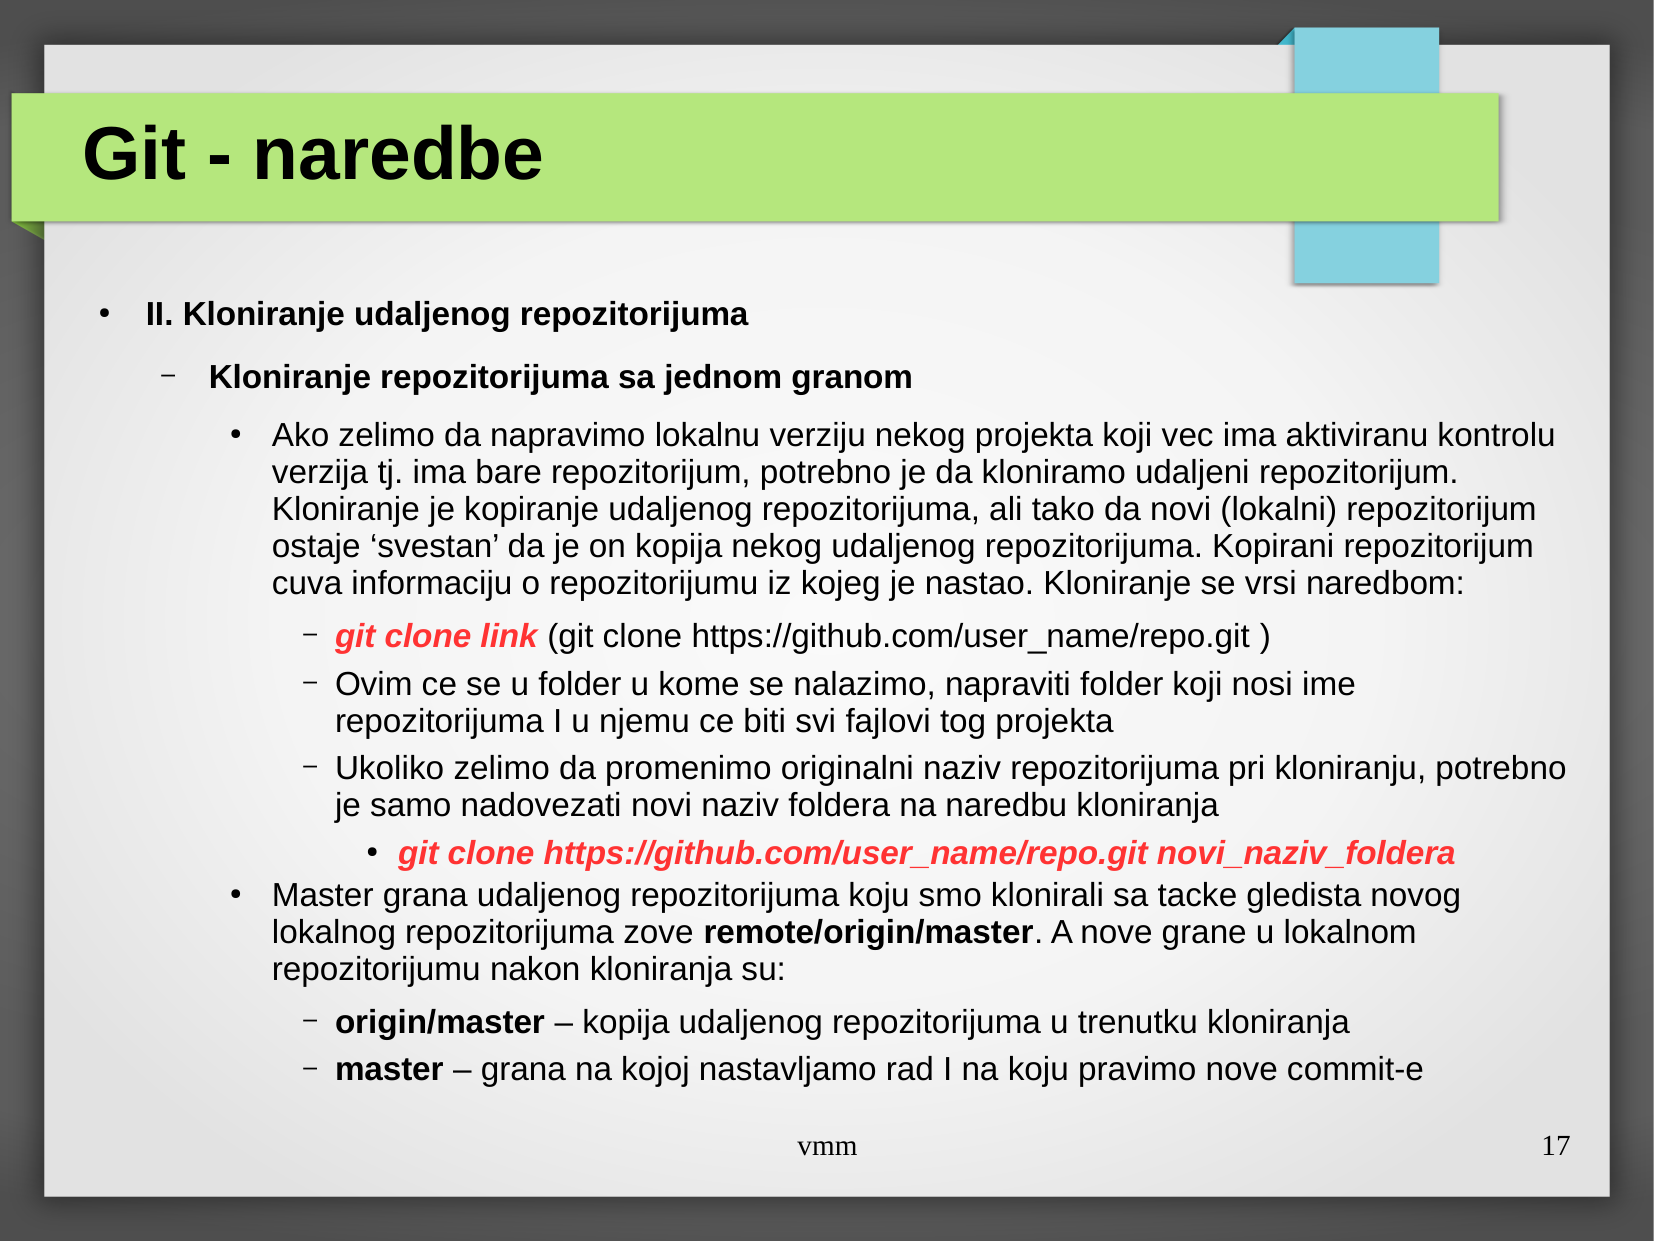

# Git - naredbe
II. Kloniranje udaljenog repozitorijuma
Kloniranje repozitorijuma sa jednom granom
Ako zelimo da napravimo lokalnu verziju nekog projekta koji vec ima aktiviranu kontrolu verzija tj. ima bare repozitorijum, potrebno je da kloniramo udaljeni repozitorijum. Kloniranje je kopiranje udaljenog repozitorijuma, ali tako da novi (lokalni) repozitorijum ostaje ‘svestan’ da je on kopija nekog udaljenog repozitorijuma. Kopirani repozitorijum cuva informaciju o repozitorijumu iz kojeg je nastao. Kloniranje se vrsi naredbom:
git clone link (git clone https://github.com/user_name/repo.git )
Ovim ce se u folder u kome se nalazimo, napraviti folder koji nosi ime repozitorijuma I u njemu ce biti svi fajlovi tog projekta
Ukoliko zelimo da promenimo originalni naziv repozitorijuma pri kloniranju, potrebno je samo nadovezati novi naziv foldera na naredbu kloniranja
git clone https://github.com/user_name/repo.git novi_naziv_foldera
Master grana udaljenog repozitorijuma koju smo klonirali sa tacke gledista novog lokalnog repozitorijuma zove remote/origin/master. A nove grane u lokalnom repozitorijumu nakon kloniranja su:
origin/master – kopija udaljenog repozitorijuma u trenutku kloniranja
master – grana na kojoj nastavljamo rad I na koju pravimo nove commit-e
vmm
17